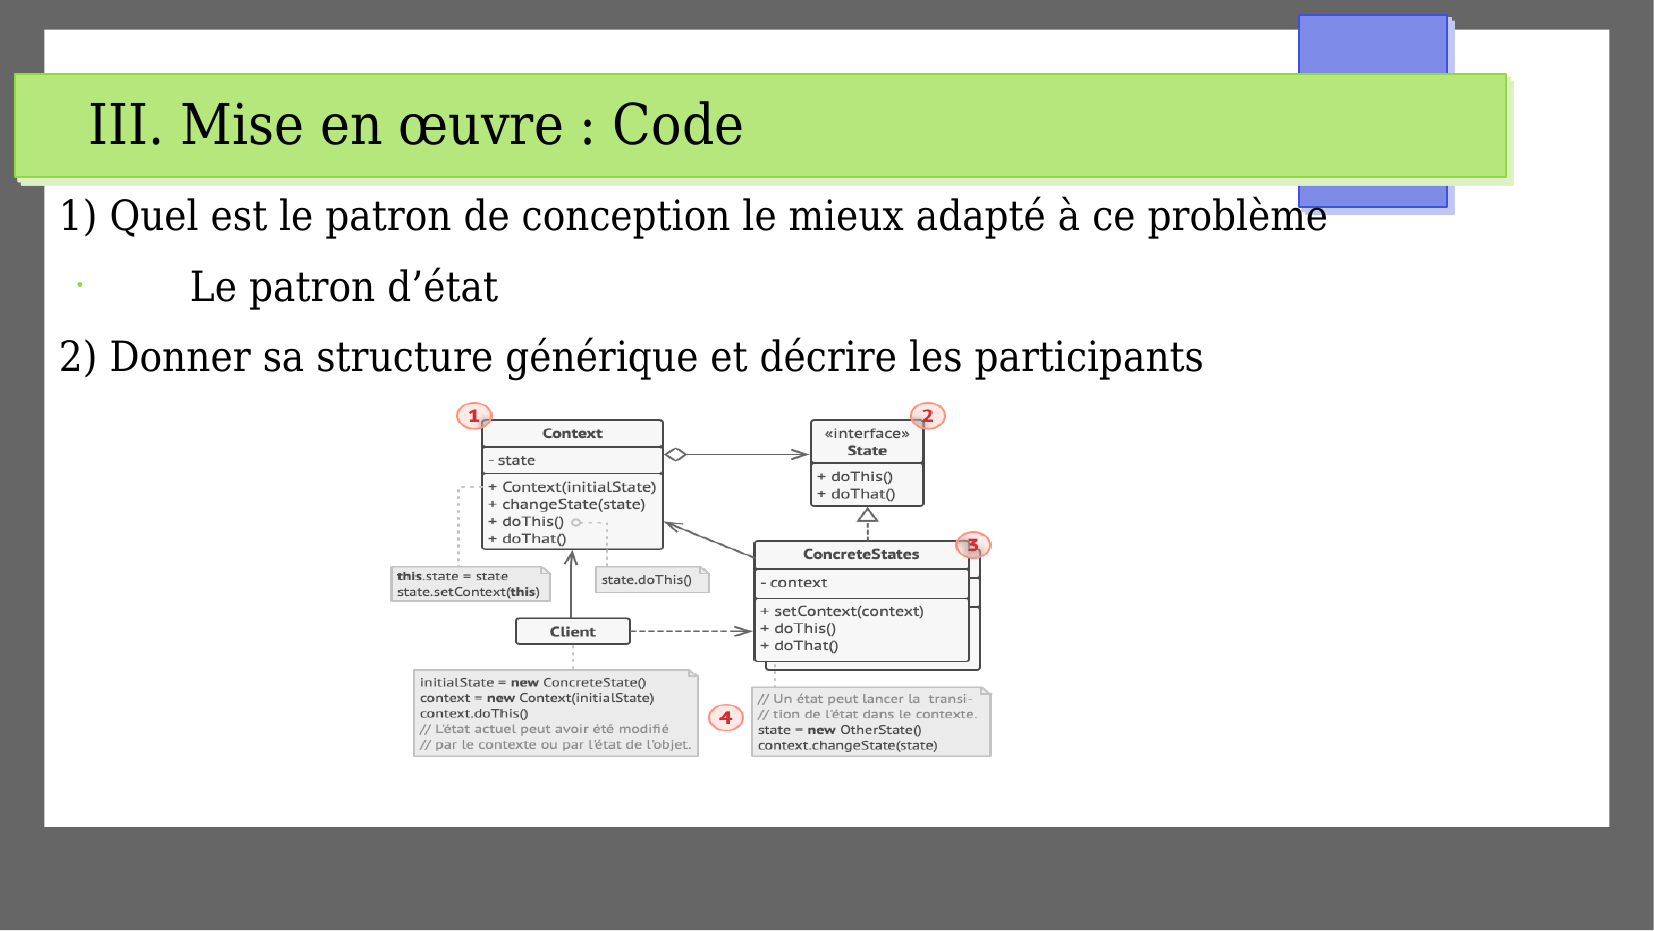

# III. Mise en œuvre : Code
1) Quel est le patron de conception le mieux adapté à ce problème
 Le patron d’état
2) Donner sa structure générique et décrire les participants